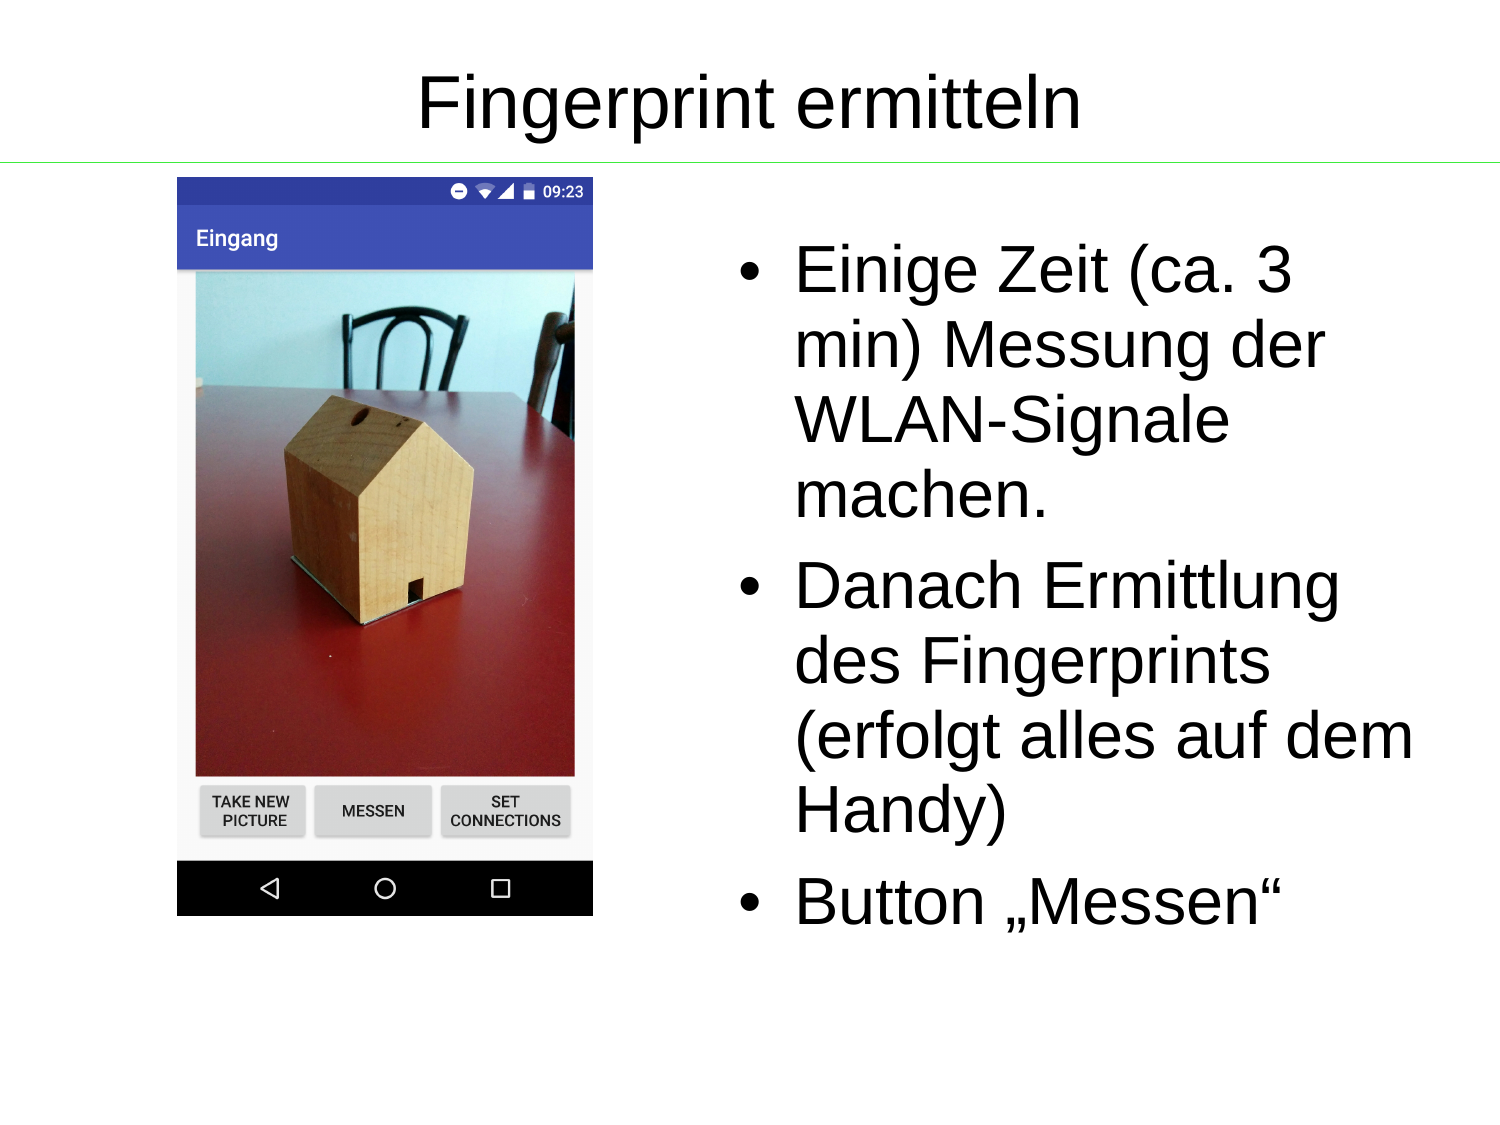

# Fingerprint ermitteln
Einige Zeit (ca. 3 min) Messung der WLAN-Signale machen.
Danach Ermittlung des Fingerprints (erfolgt alles auf dem Handy)
Button „Messen“